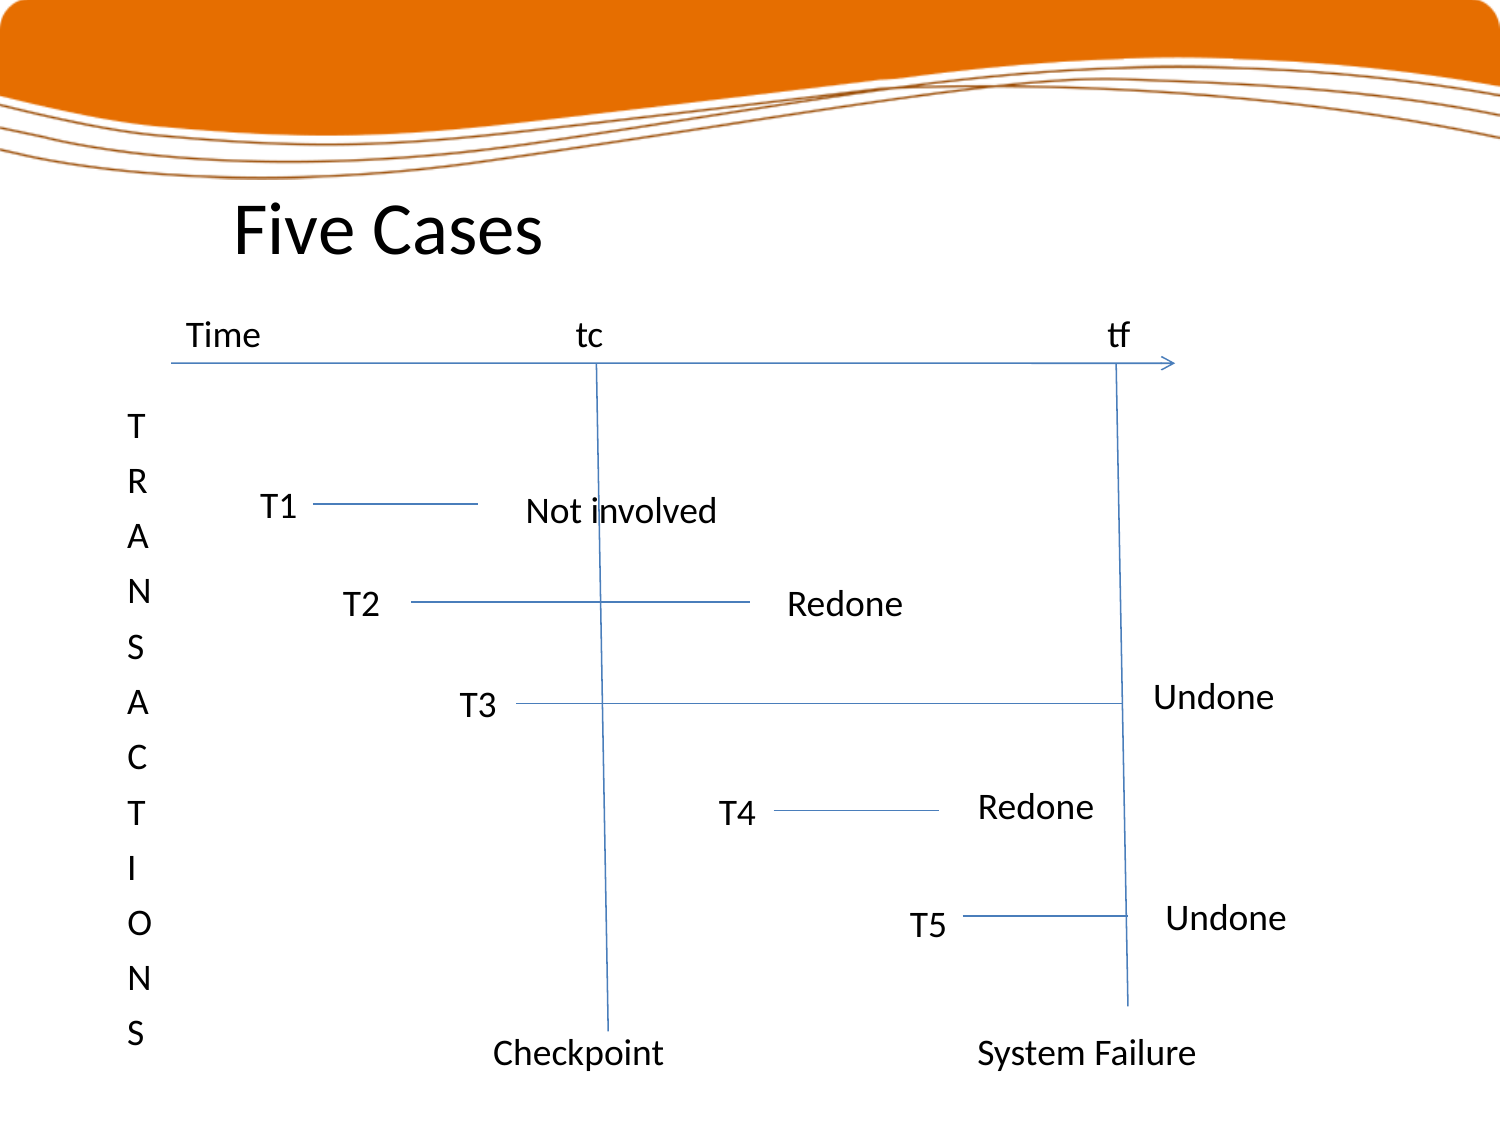

Five Cases
Time
tc
tf
T
R
T1
Not involved
A
N
T2
Redone
S
Undone
A
T3
C
Redone
T
T4
I
Undone
O
T5
N
S
Checkpoint
System Failure